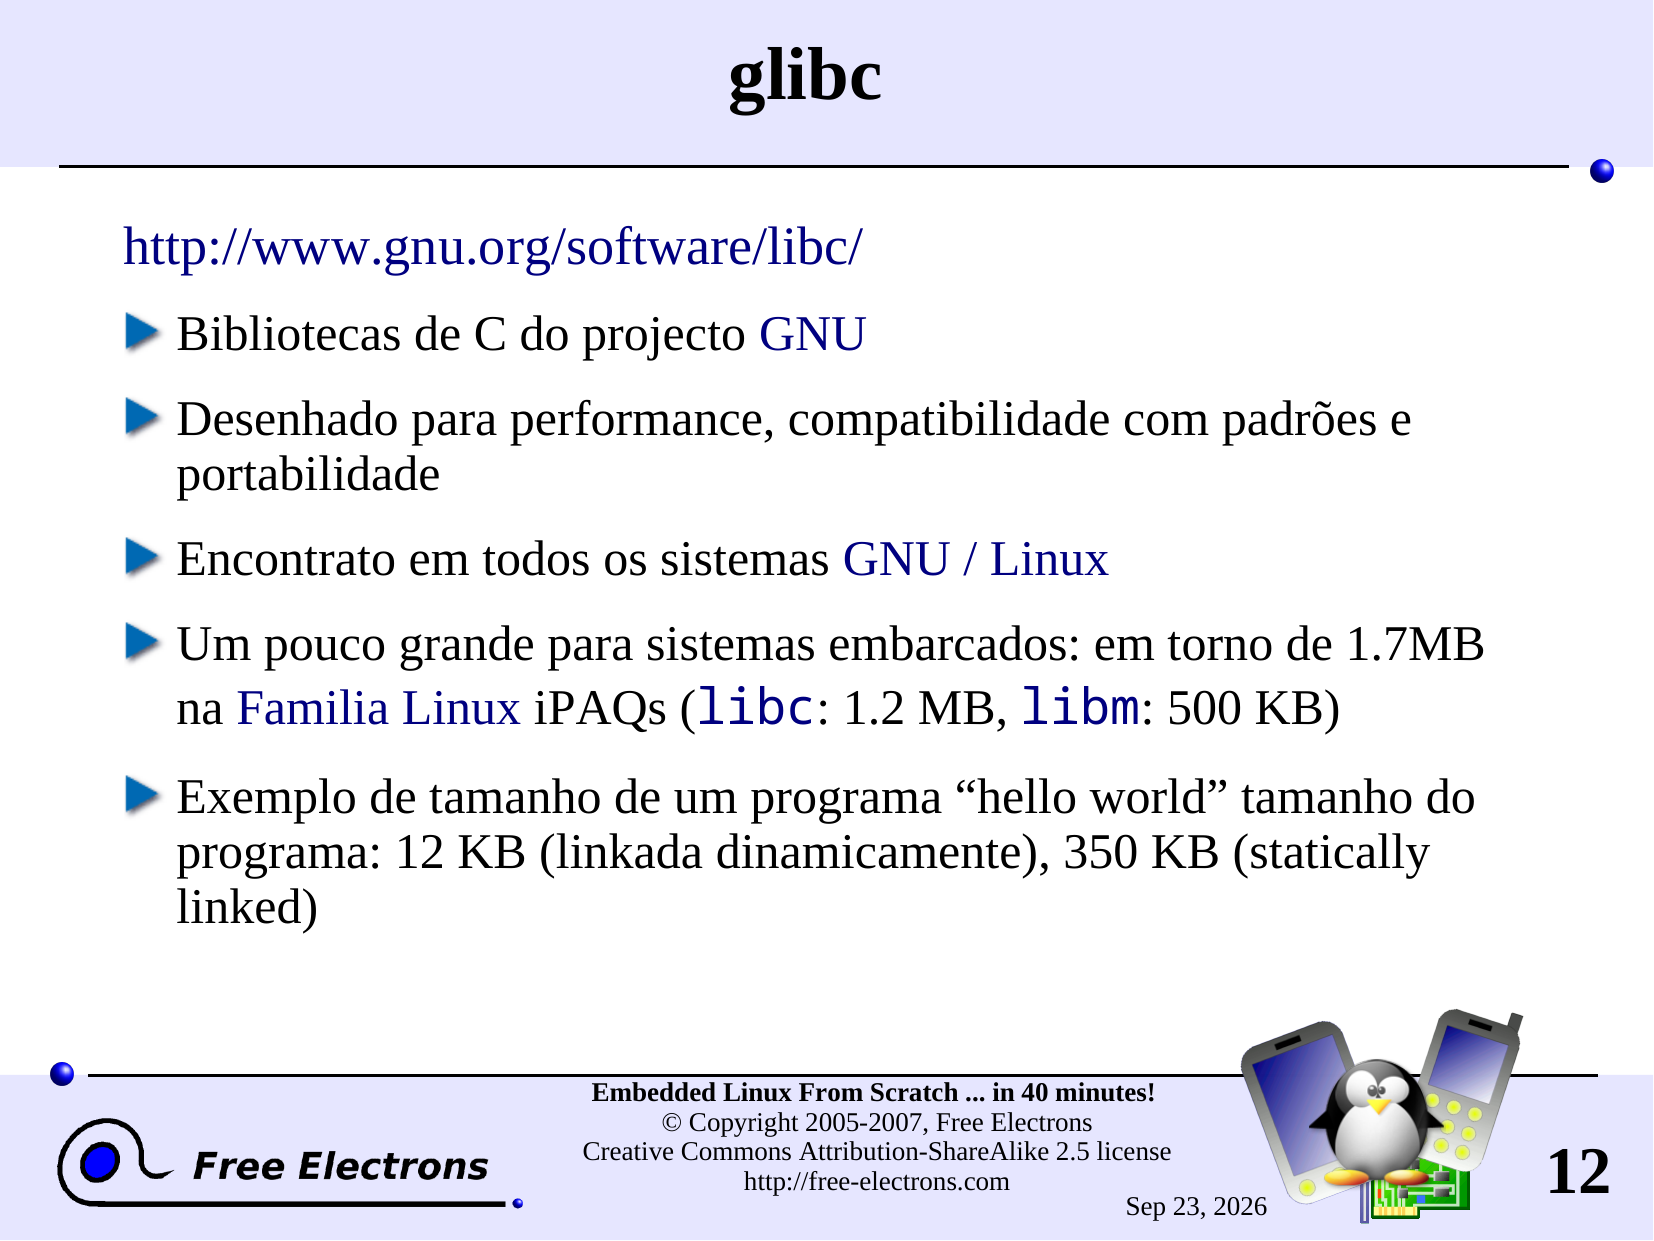

# glibc
http://www.gnu.org/software/libc/
Bibliotecas de C do projecto GNU
Desenhado para performance, compatibilidade com padrões e portabilidade
Encontrato em todos os sistemas GNU / Linux
Um pouco grande para sistemas embarcados: em torno de 1.7MB na Familia Linux iPAQs (libc: 1.2 MB, libm: 500 KB)
Exemplo de tamanho de um programa “hello world” tamanho do programa: 12 KB (linkada dinamicamente), 350 KB (statically linked)